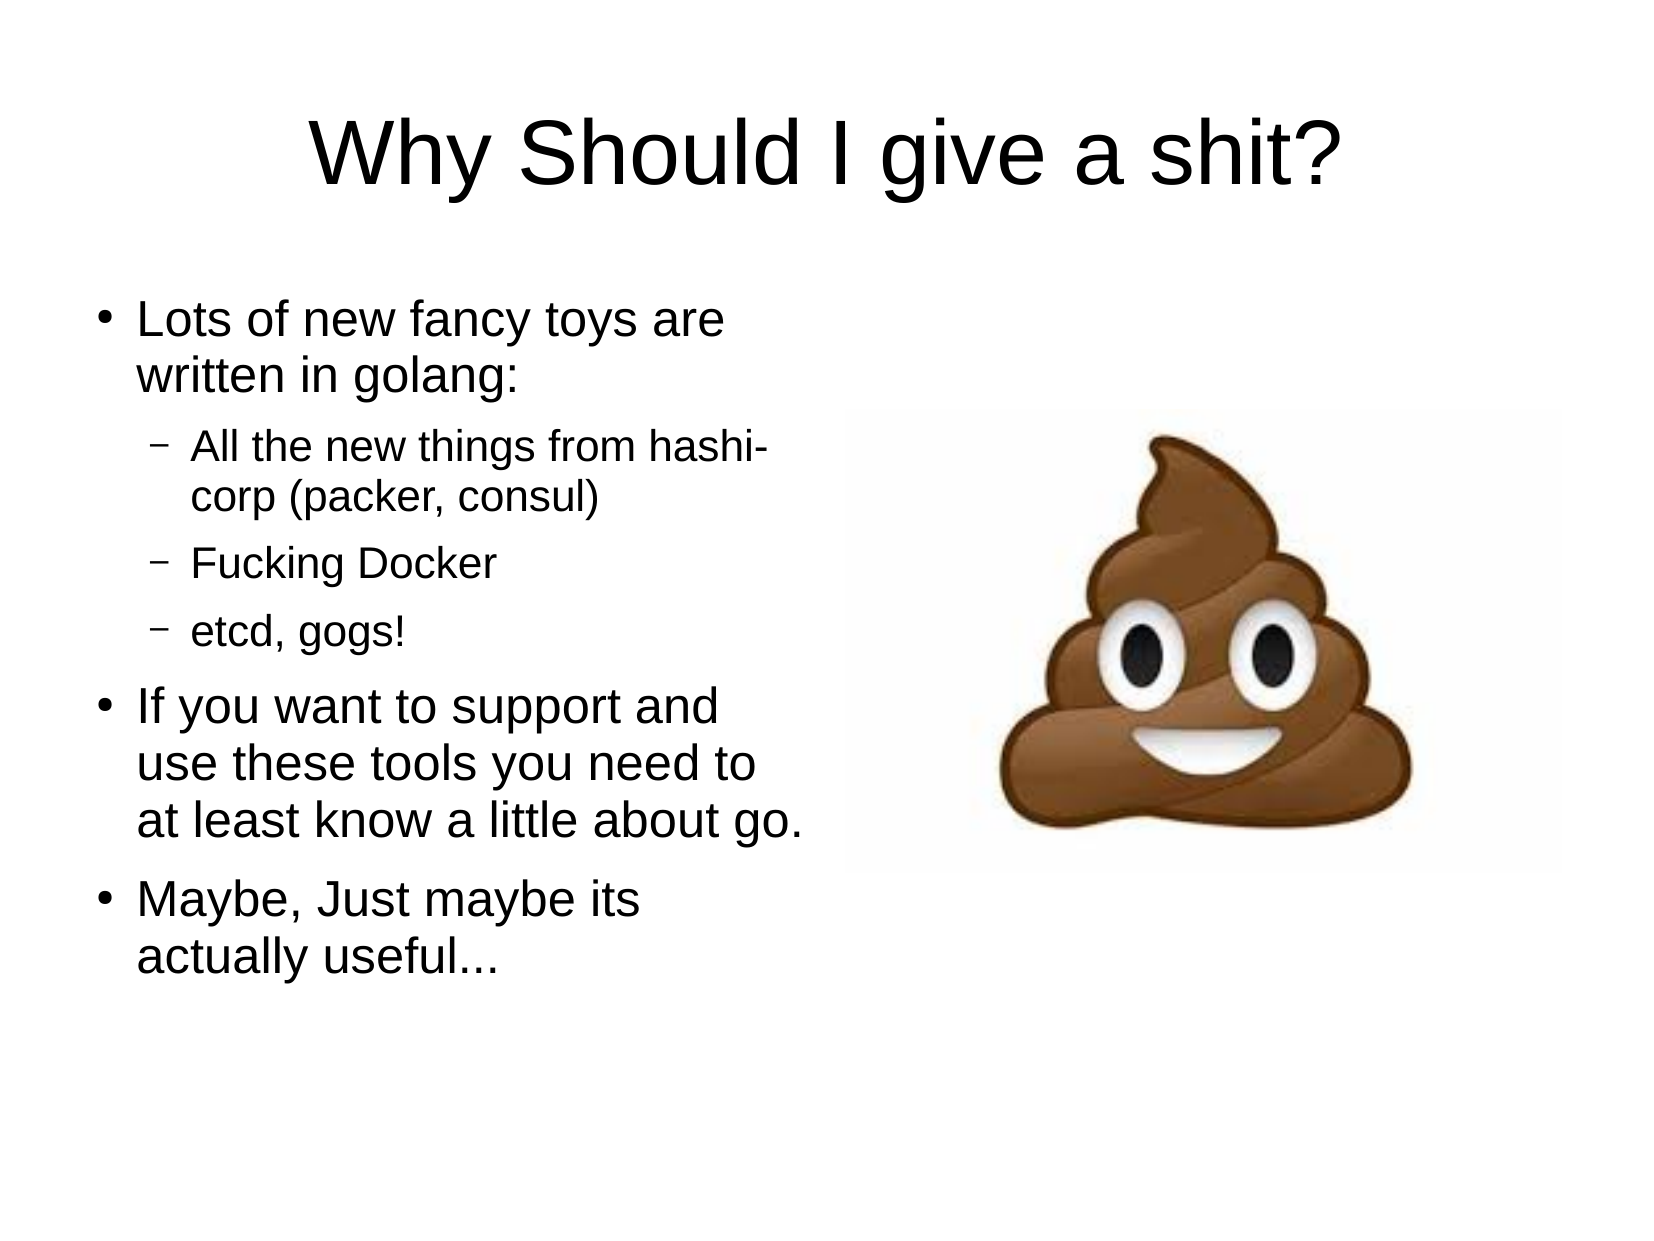

# Why Should I give a shit?
Lots of new fancy toys are written in golang:
All the new things from hashi-corp (packer, consul)
Fucking Docker
etcd, gogs!
If you want to support and use these tools you need to at least know a little about go.
Maybe, Just maybe its actually useful...